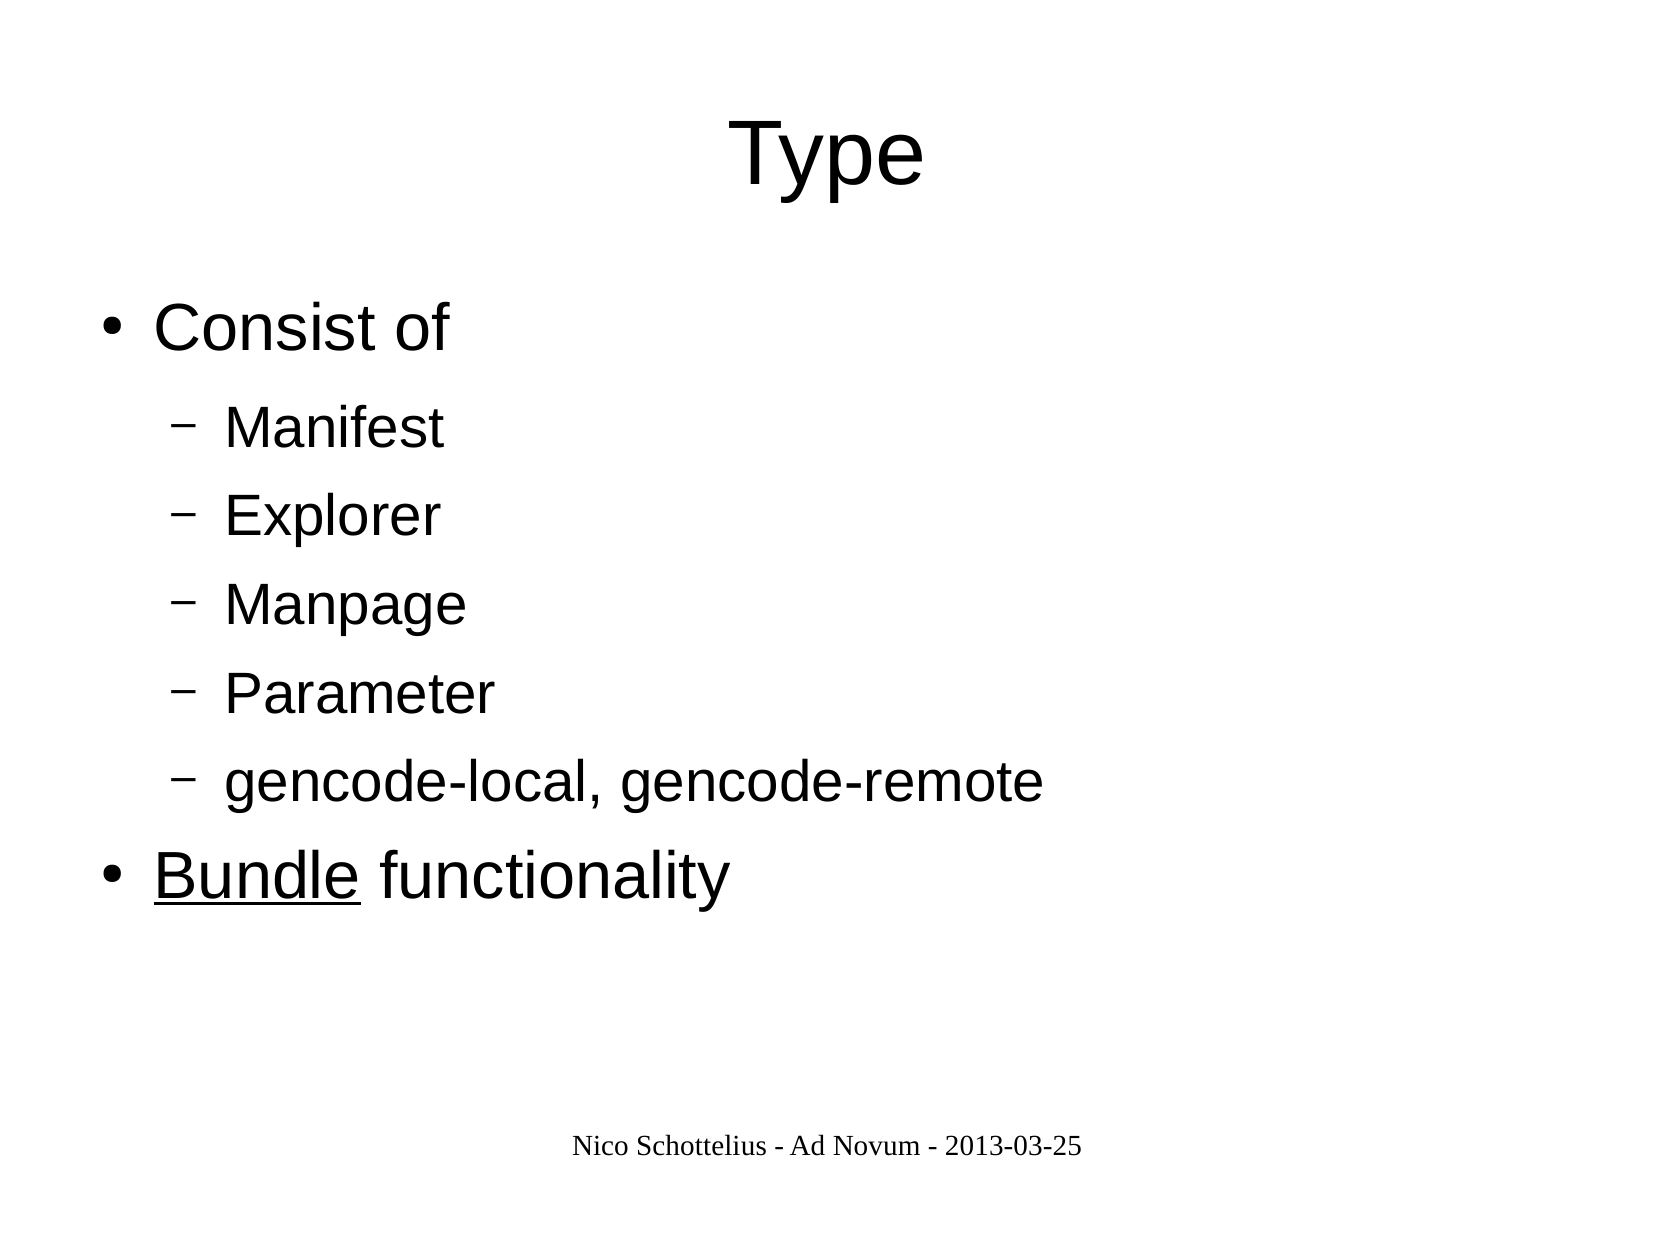

# Type
Consist of
Manifest
Explorer
Manpage
Parameter
gencode-local, gencode-remote
Bundle functionality
Nico Schottelius - Ad Novum - 2013-03-25